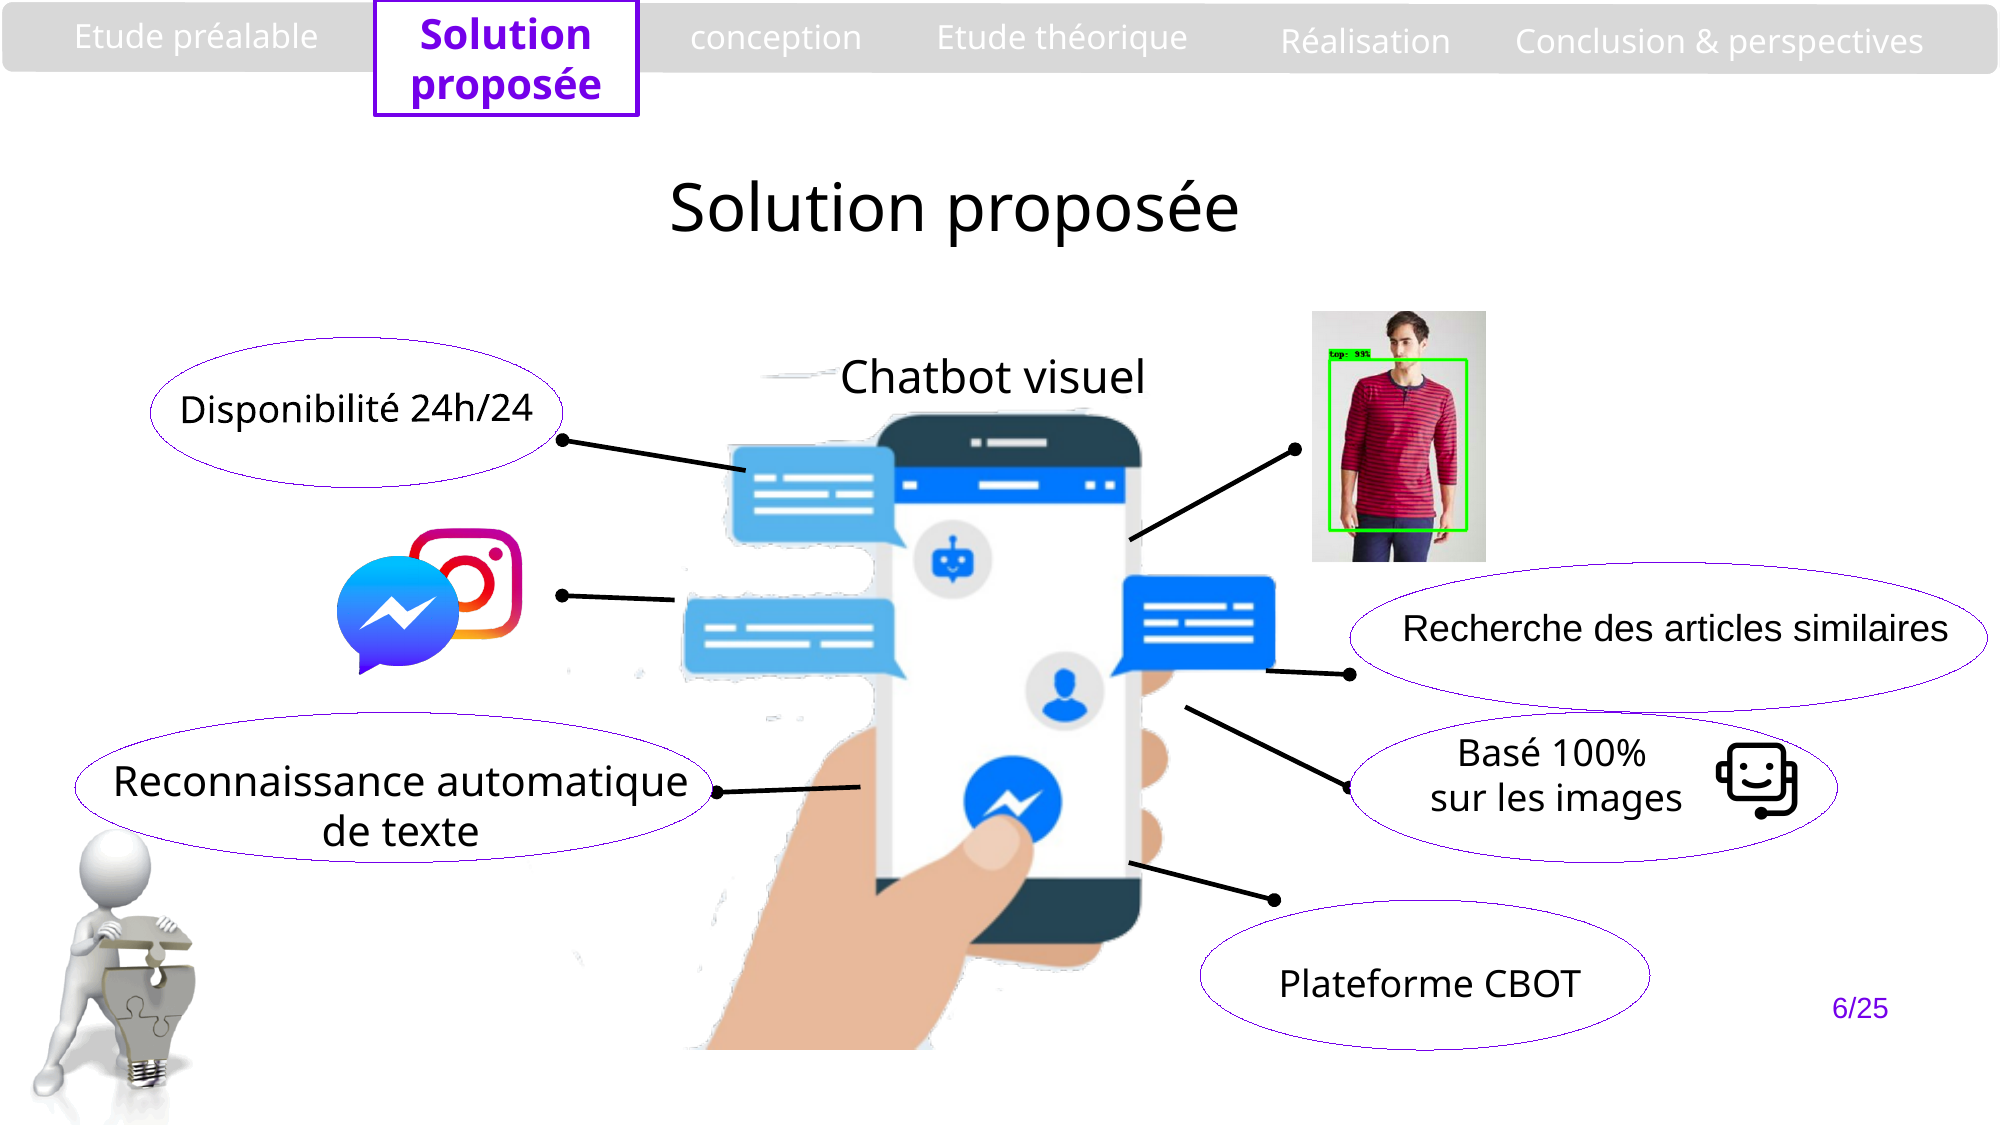

Solution
proposée
Etude préalable
conception
conception
Etude théorique
Réalisation
Conclusion & perspectives
Solution proposée
Chatbot visuel
Disponibilité 24h/24
Recherche des articles similaires
Basé 100%
 sur les images
Reconnaissance automatique
de texte
 Plateforme CBOT